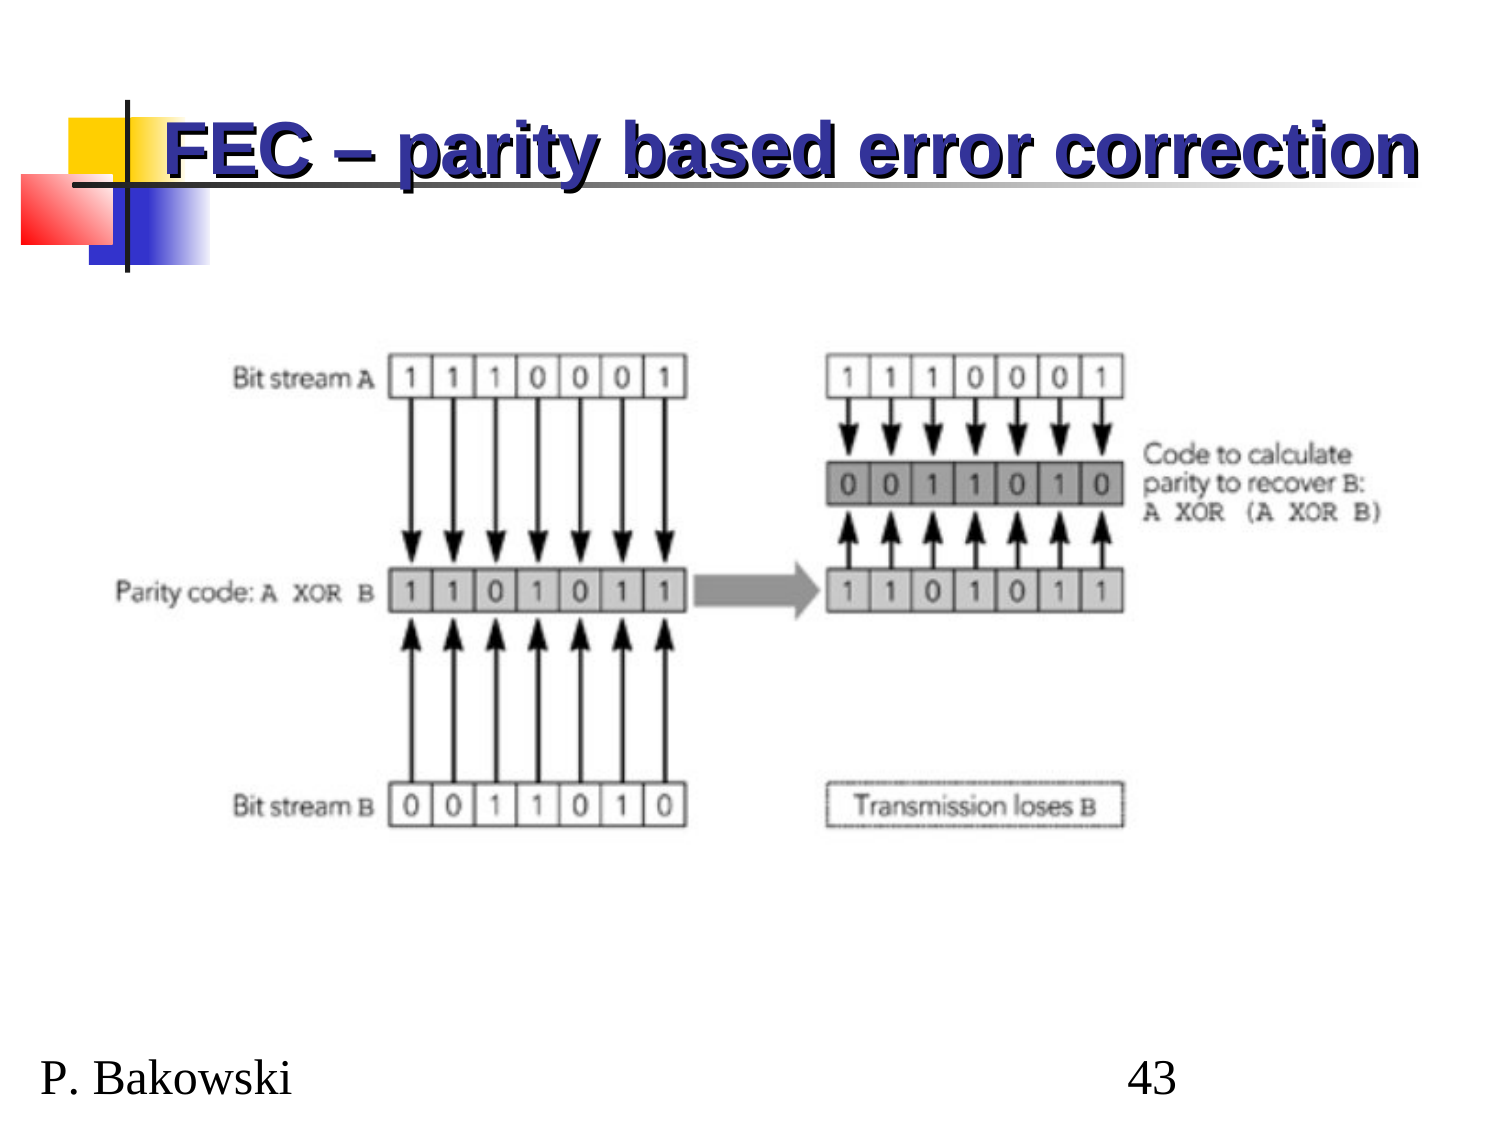

# FEC – parity based error correction
P.Bakowski
43